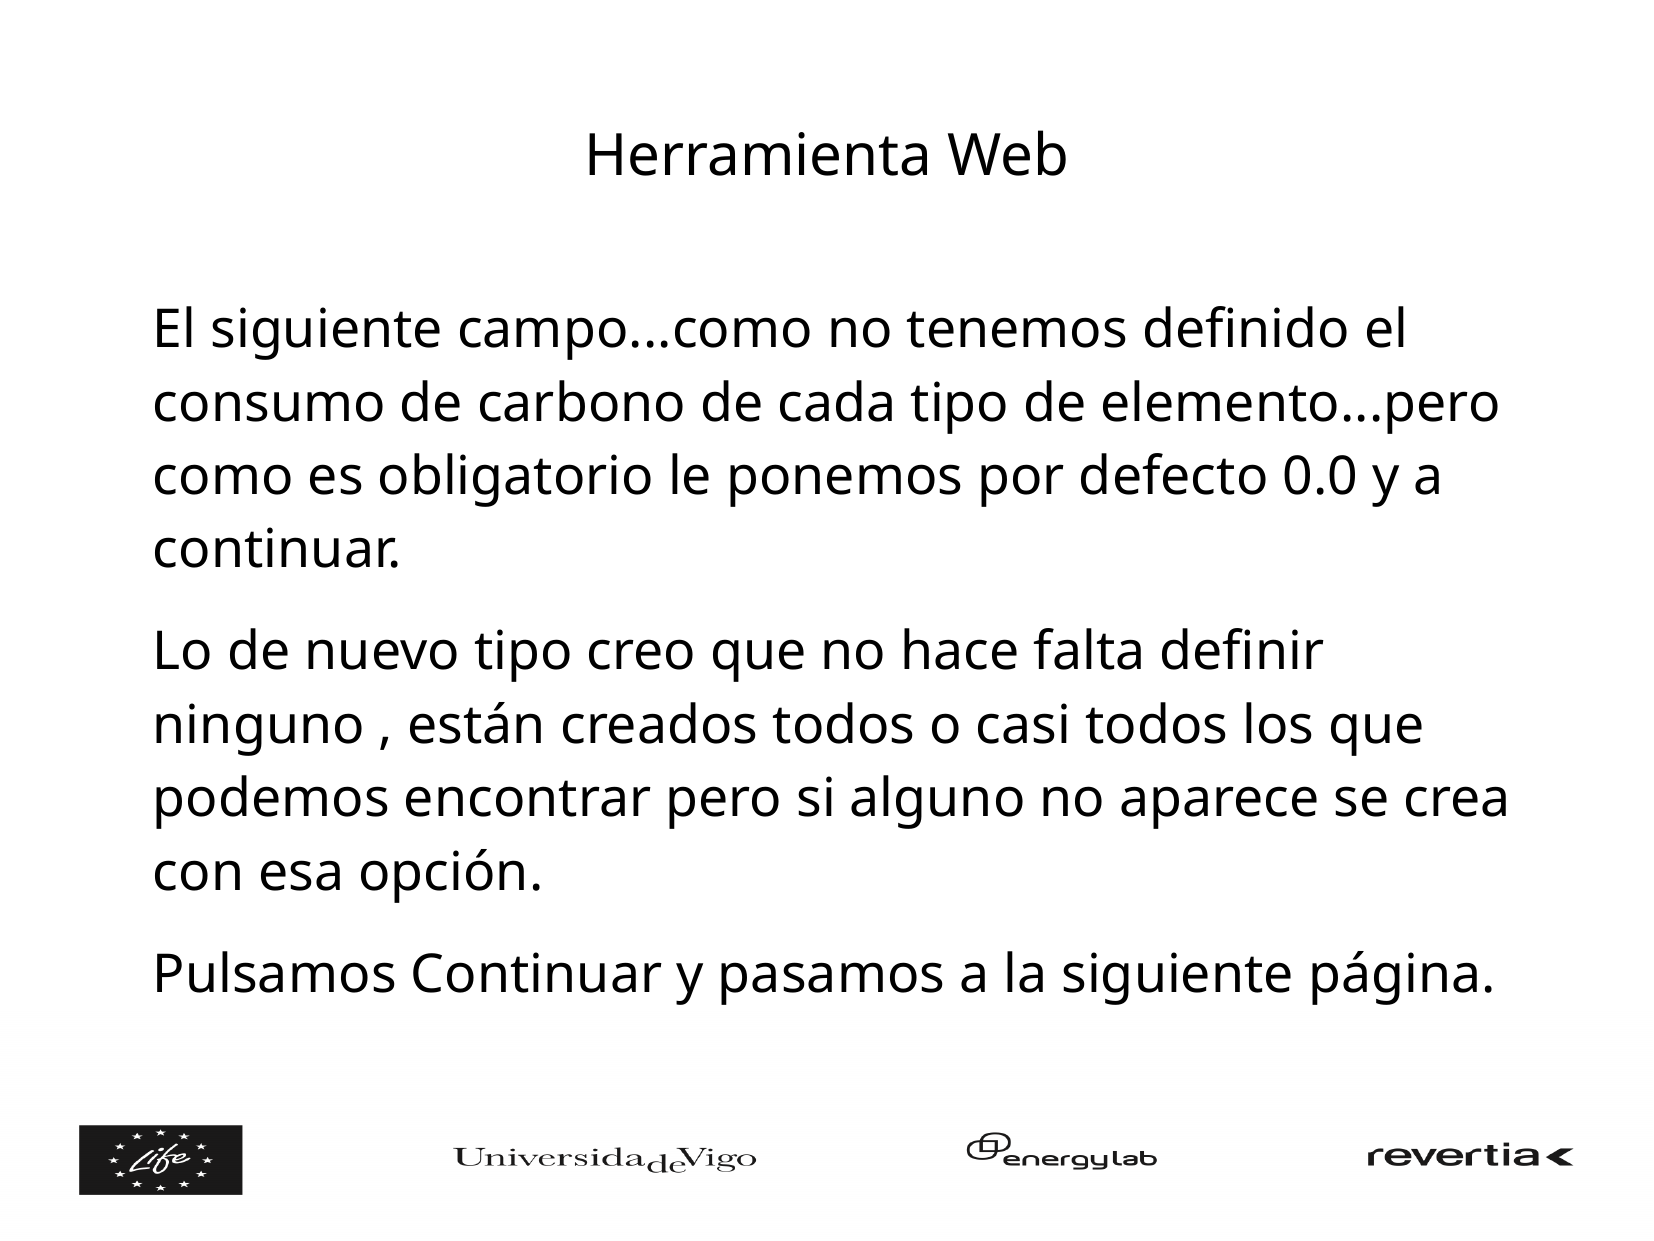

# Herramienta Web
El siguiente campo...como no tenemos definido el consumo de carbono de cada tipo de elemento...pero como es obligatorio le ponemos por defecto 0.0 y a continuar.
Lo de nuevo tipo creo que no hace falta definir ninguno , están creados todos o casi todos los que podemos encontrar pero si alguno no aparece se crea con esa opción.
Pulsamos Continuar y pasamos a la siguiente página.